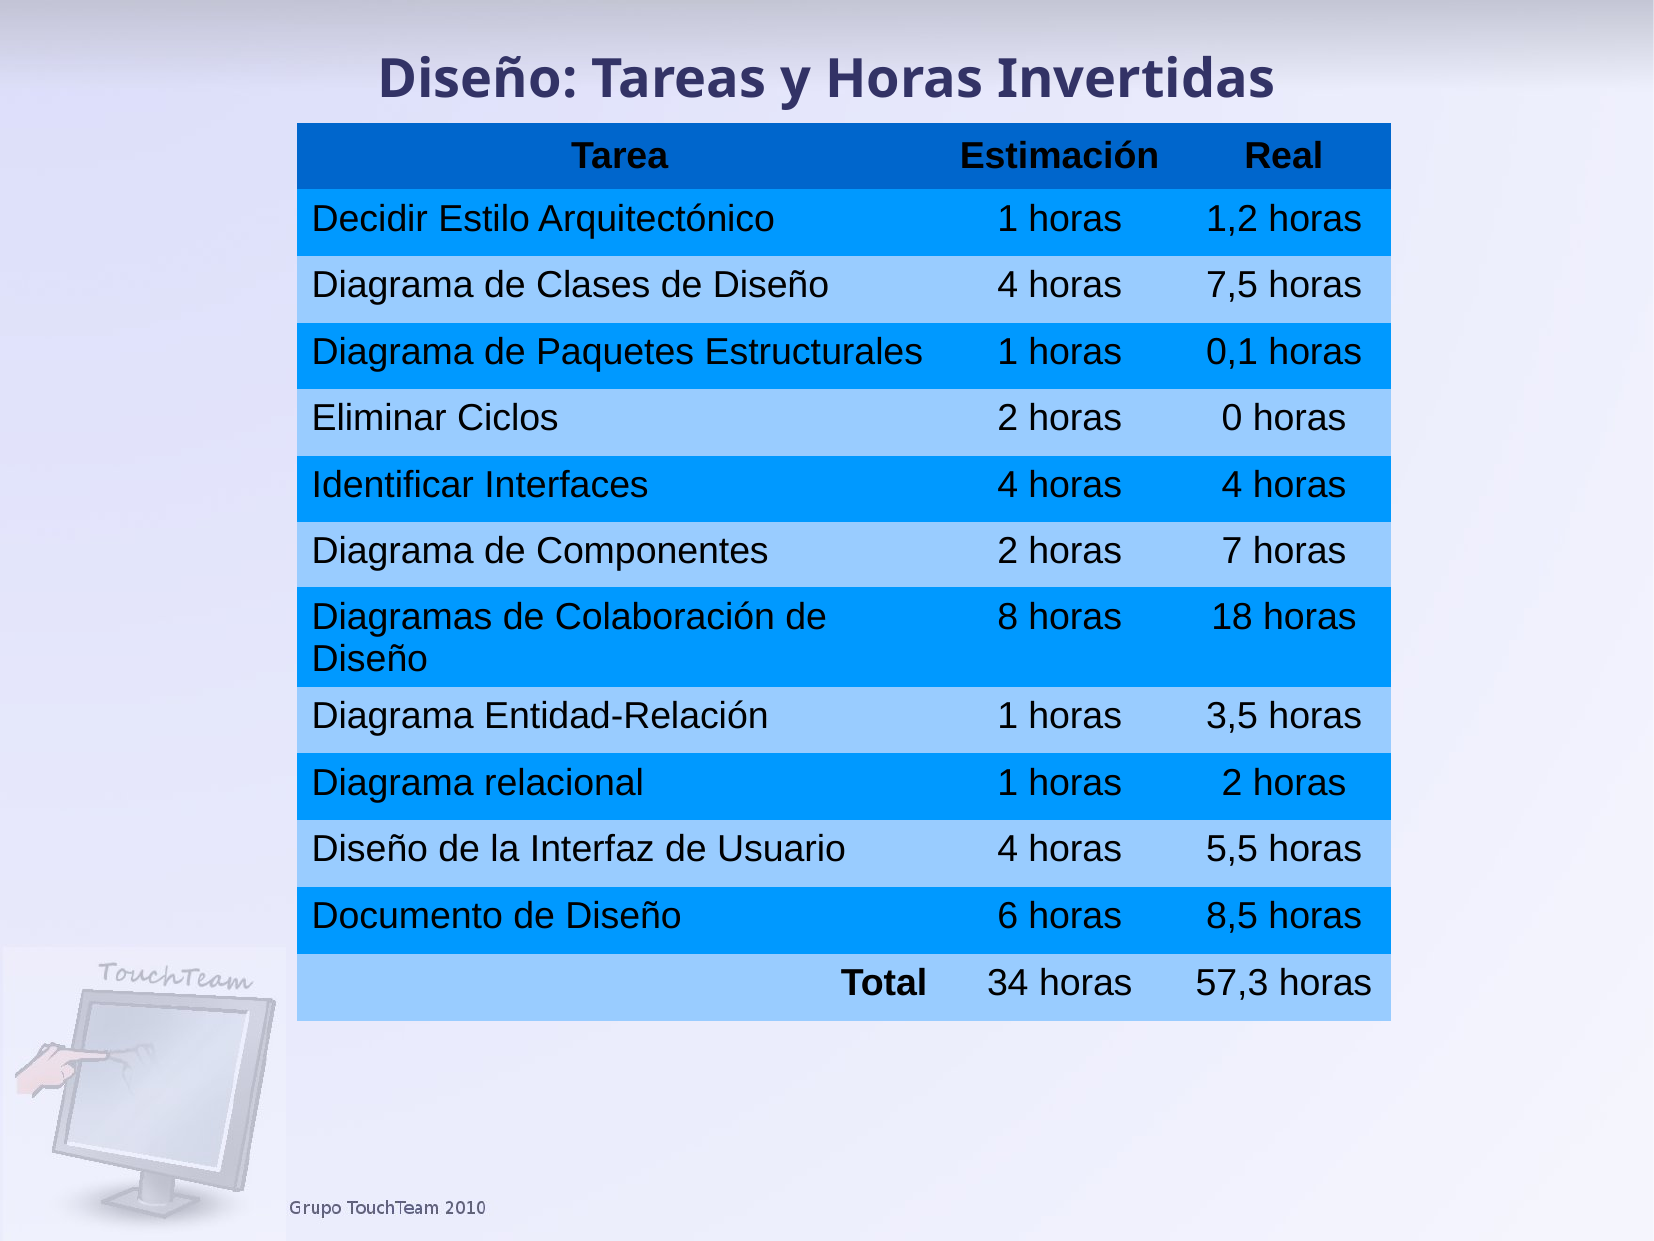

# Diseño: Tareas y Horas Invertidas
| Tarea | Estimación | Real |
| --- | --- | --- |
| Decidir Estilo Arquitectónico | 1 horas | 1,2 horas |
| Diagrama de Clases de Diseño | 4 horas | 7,5 horas |
| Diagrama de Paquetes Estructurales | 1 horas | 0,1 horas |
| Eliminar Ciclos | 2 horas | 0 horas |
| Identificar Interfaces | 4 horas | 4 horas |
| Diagrama de Componentes | 2 horas | 7 horas |
| Diagramas de Colaboración de Diseño | 8 horas | 18 horas |
| Diagrama Entidad-Relación | 1 horas | 3,5 horas |
| Diagrama relacional | 1 horas | 2 horas |
| Diseño de la Interfaz de Usuario | 4 horas | 5,5 horas |
| Documento de Diseño | 6 horas | 8,5 horas |
| Total | 34 horas | 57,3 horas |